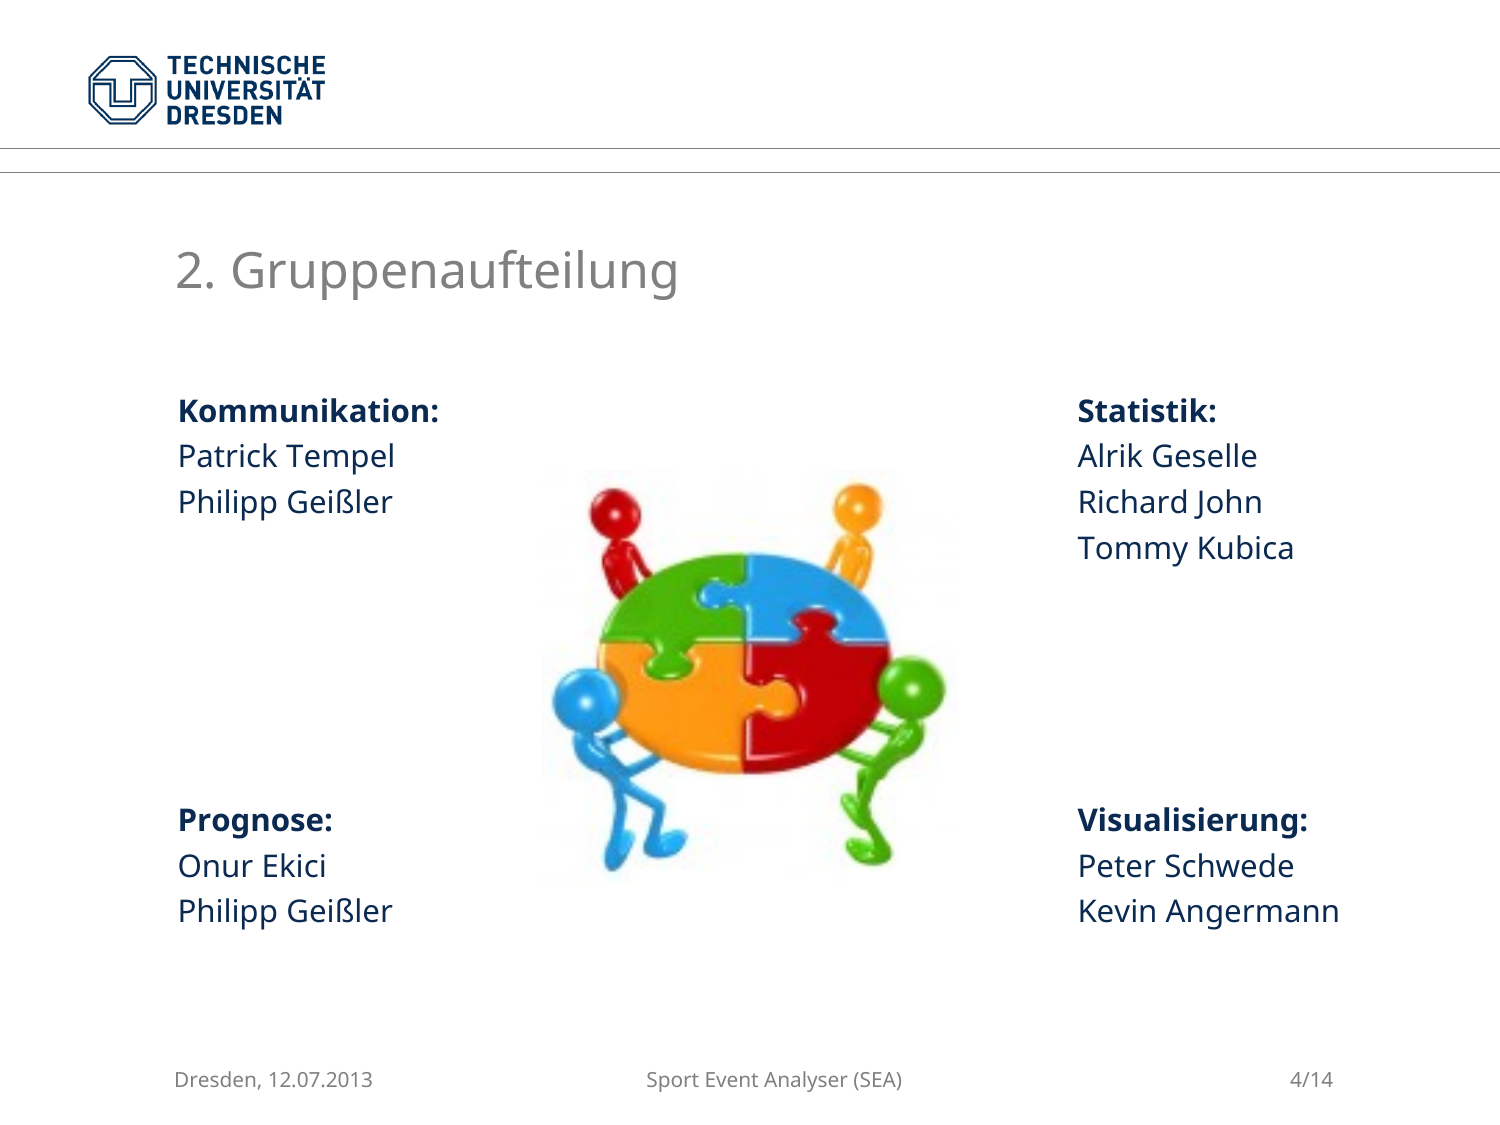

# 2. Gruppenaufteilung
Kommunikation:					Statistik:
Patrick Tempel					Alrik Geselle
Philipp Geißler					Richard John
 						Tommy Kubica
Prognose:					Visualisierung:
Onur Ekici 					Peter Schwede
Philipp Geißler					Kevin Angermann
Dresden, 12.07.2013